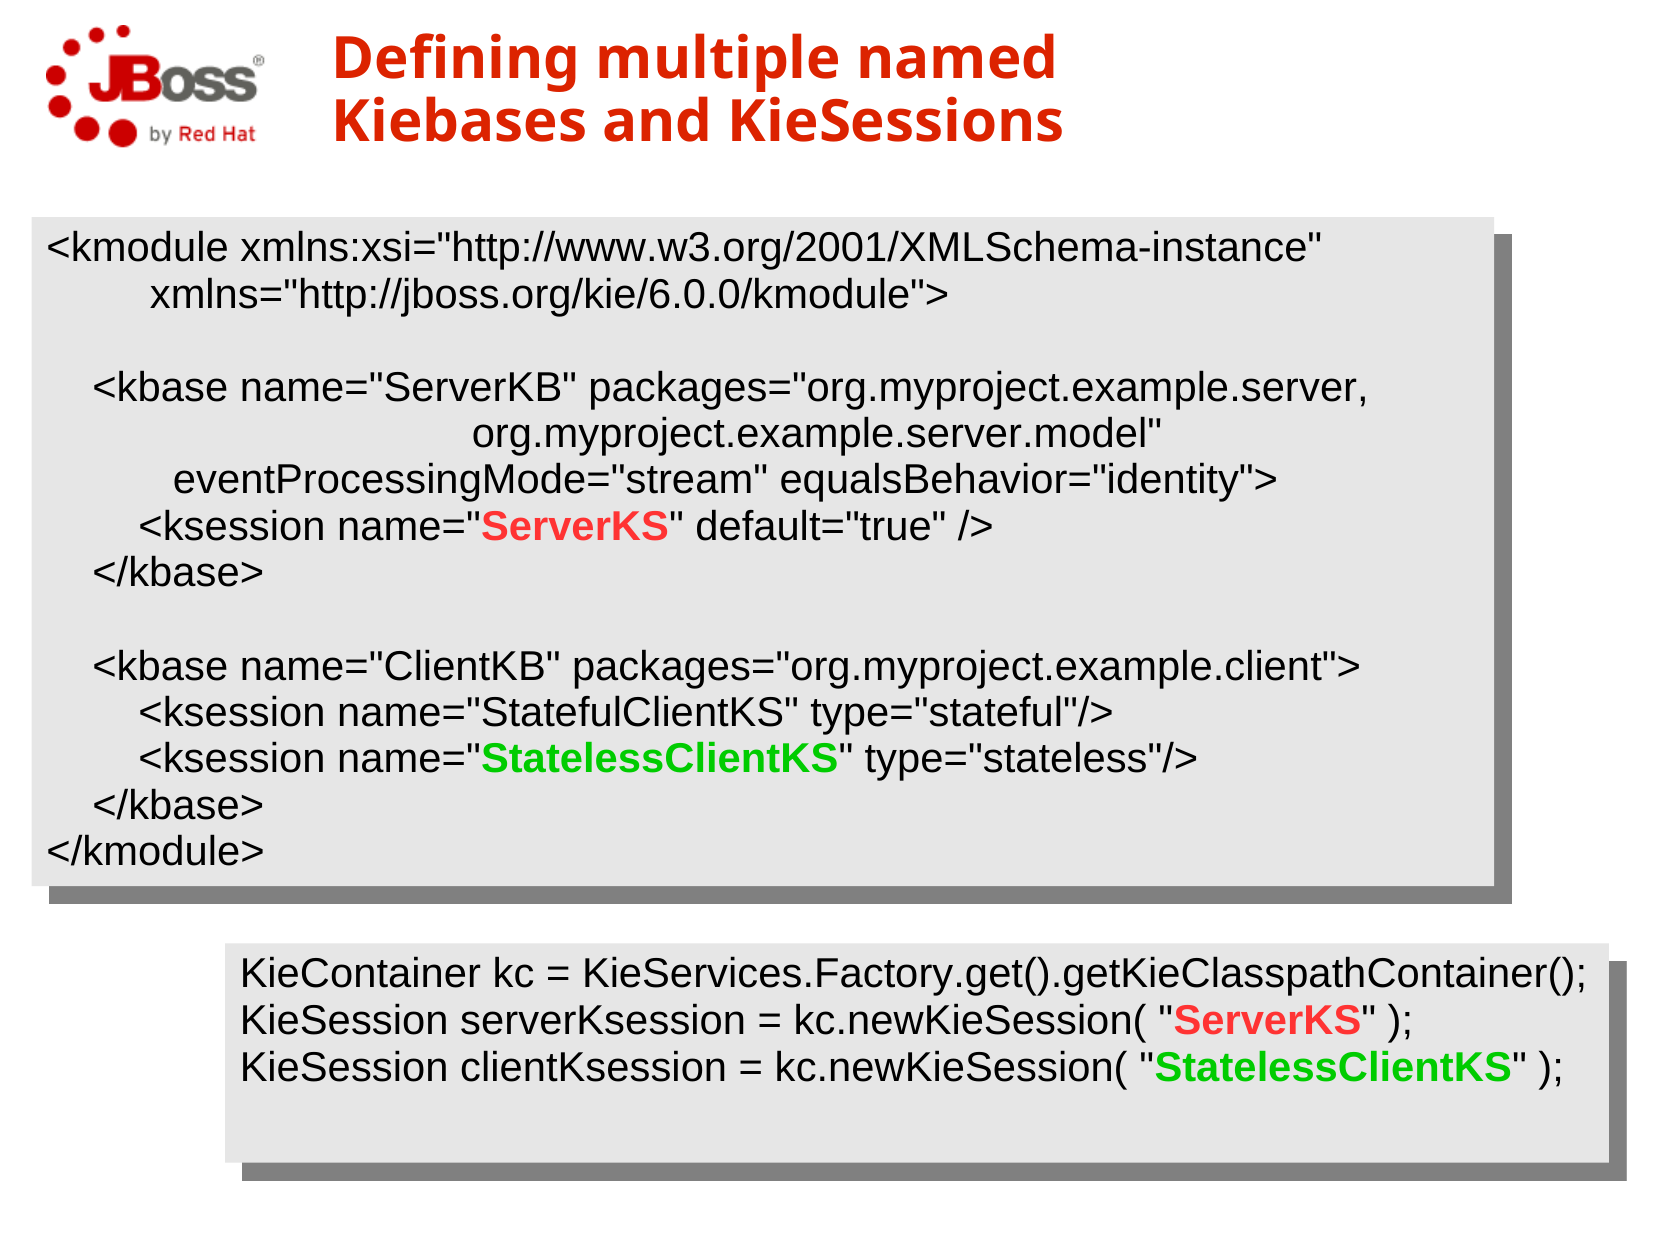

# Defining multiple named Kiebases and KieSessions
<kmodule xmlns:xsi="http://www.w3.org/2001/XMLSchema-instance"
 xmlns="http://jboss.org/kie/6.0.0/kmodule">
 <kbase name="ServerKB" packages="org.myproject.example.server,
 org.myproject.example.server.model"
 eventProcessingMode="stream" equalsBehavior="identity">
 <ksession name="ServerKS" default="true" />
 </kbase>
 <kbase name="ClientKB" packages="org.myproject.example.client">
 <ksession name="StatefulClientKS" type="stateful"/>
 <ksession name="StatelessClientKS" type="stateless"/>
 </kbase>
</kmodule>
KieContainer kc = KieServices.Factory.get().getKieClasspathContainer();
KieSession serverKsession = kc.newKieSession( "ServerKS" );
KieSession clientKsession = kc.newKieSession( "StatelessClientKS" );